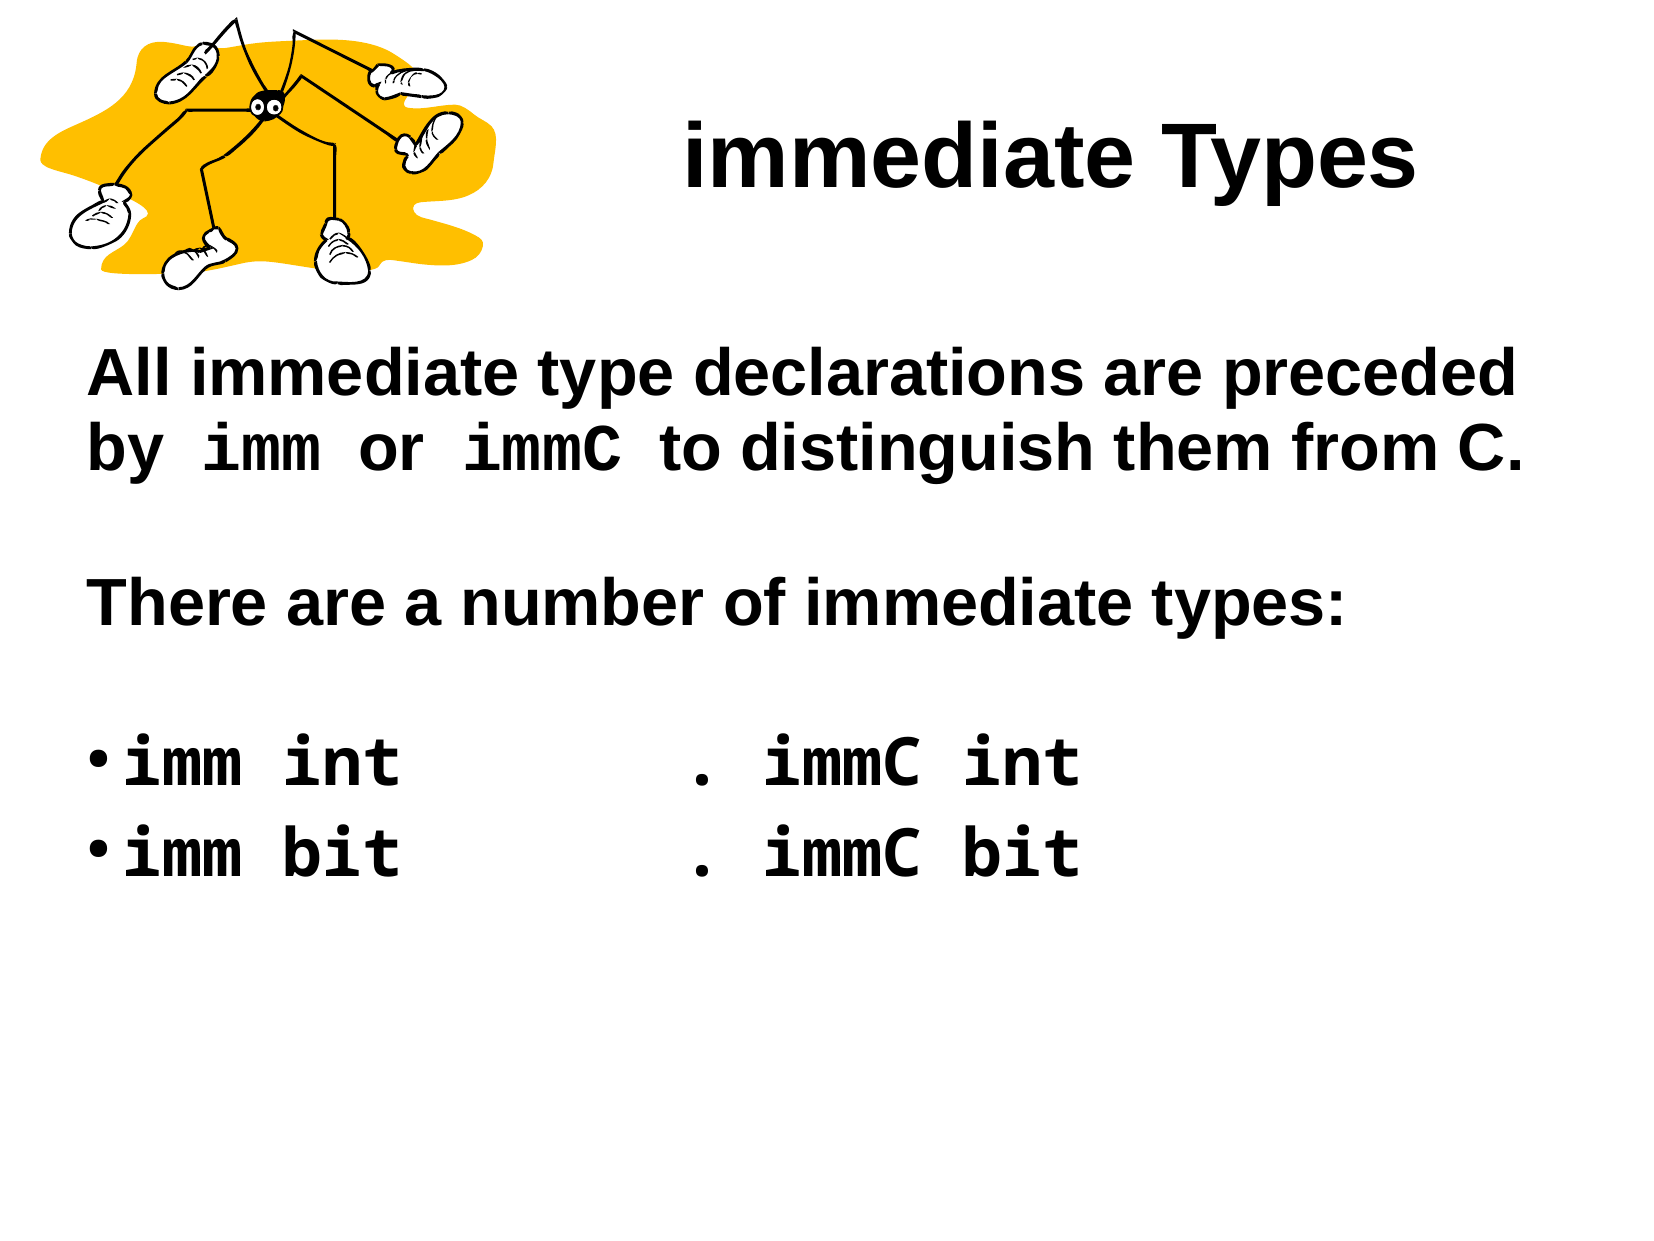

# immediate Types
All immediate type declarations are preceded by imm or immC to distinguish them from C.
There are a number of immediate types:
imm int . immC int
imm bit . immC bit